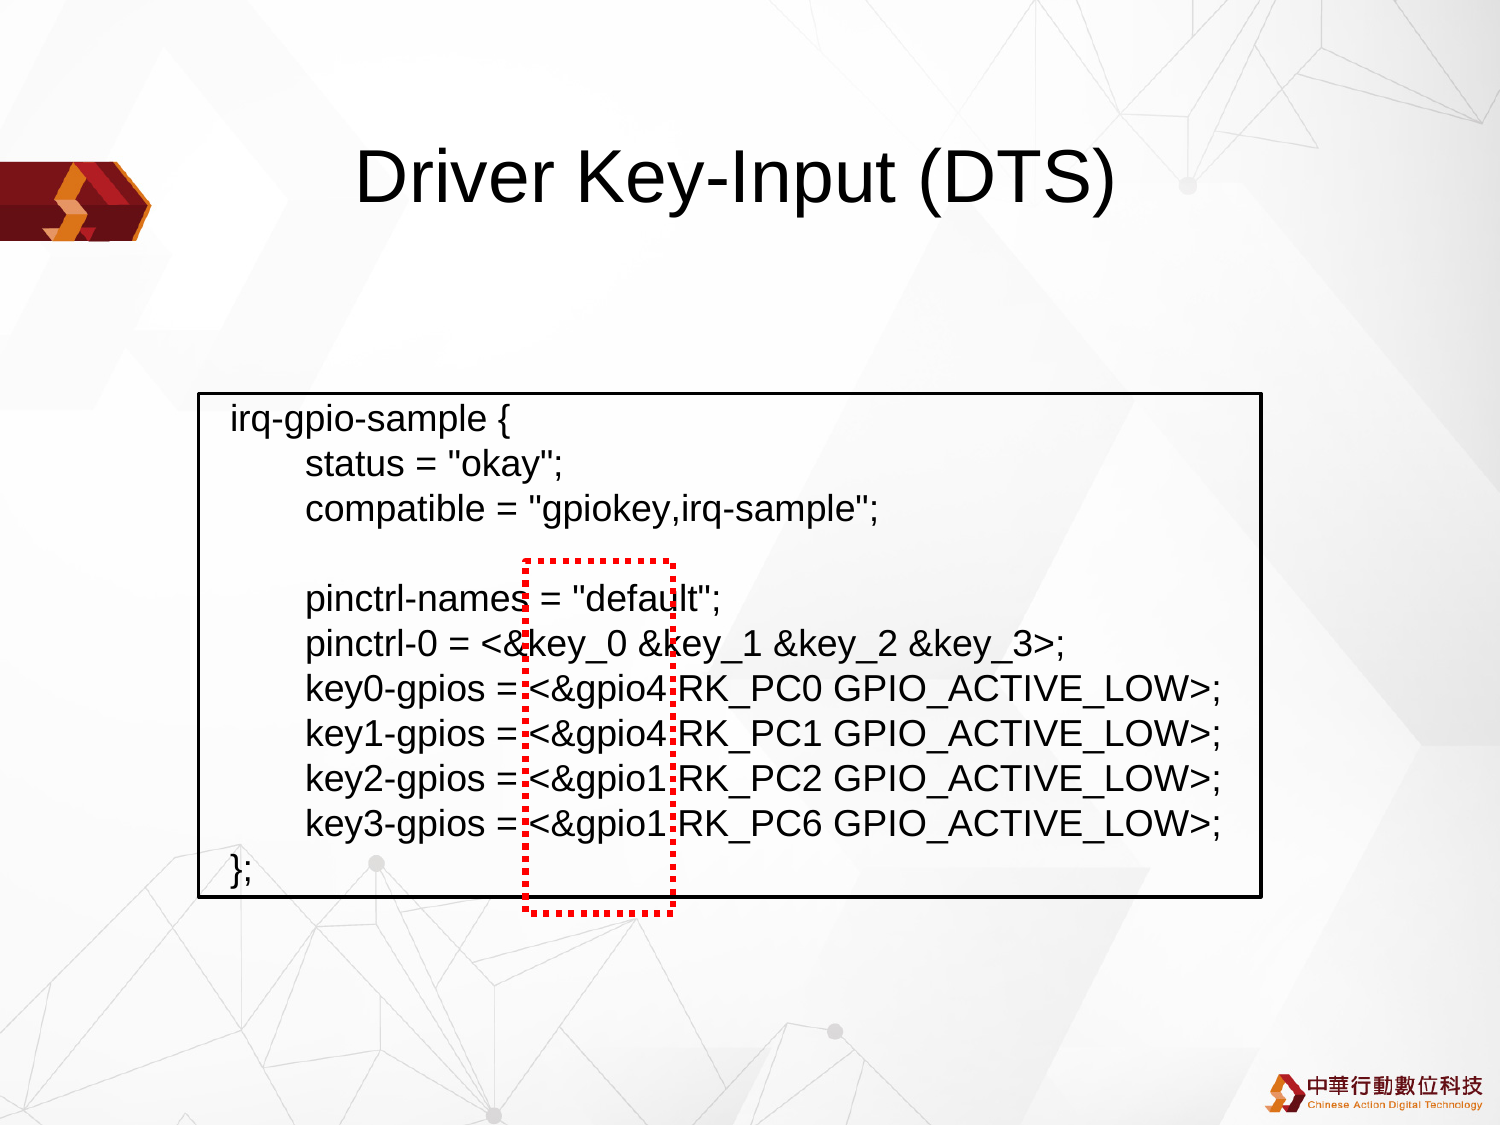

# Driver Key-Input (DTS)
irq-gpio-sample {
	status = "okay";
	compatible = "gpiokey,irq-sample";
	pinctrl-names = "default";
	pinctrl-0 = <&key_0 &key_1 &key_2 &key_3>;
	key0-gpios = <&gpio4 RK_PC0 GPIO_ACTIVE_LOW>;
	key1-gpios = <&gpio4 RK_PC1 GPIO_ACTIVE_LOW>;
	key2-gpios = <&gpio1 RK_PC2 GPIO_ACTIVE_LOW>;
	key3-gpios = <&gpio1 RK_PC6 GPIO_ACTIVE_LOW>;
};